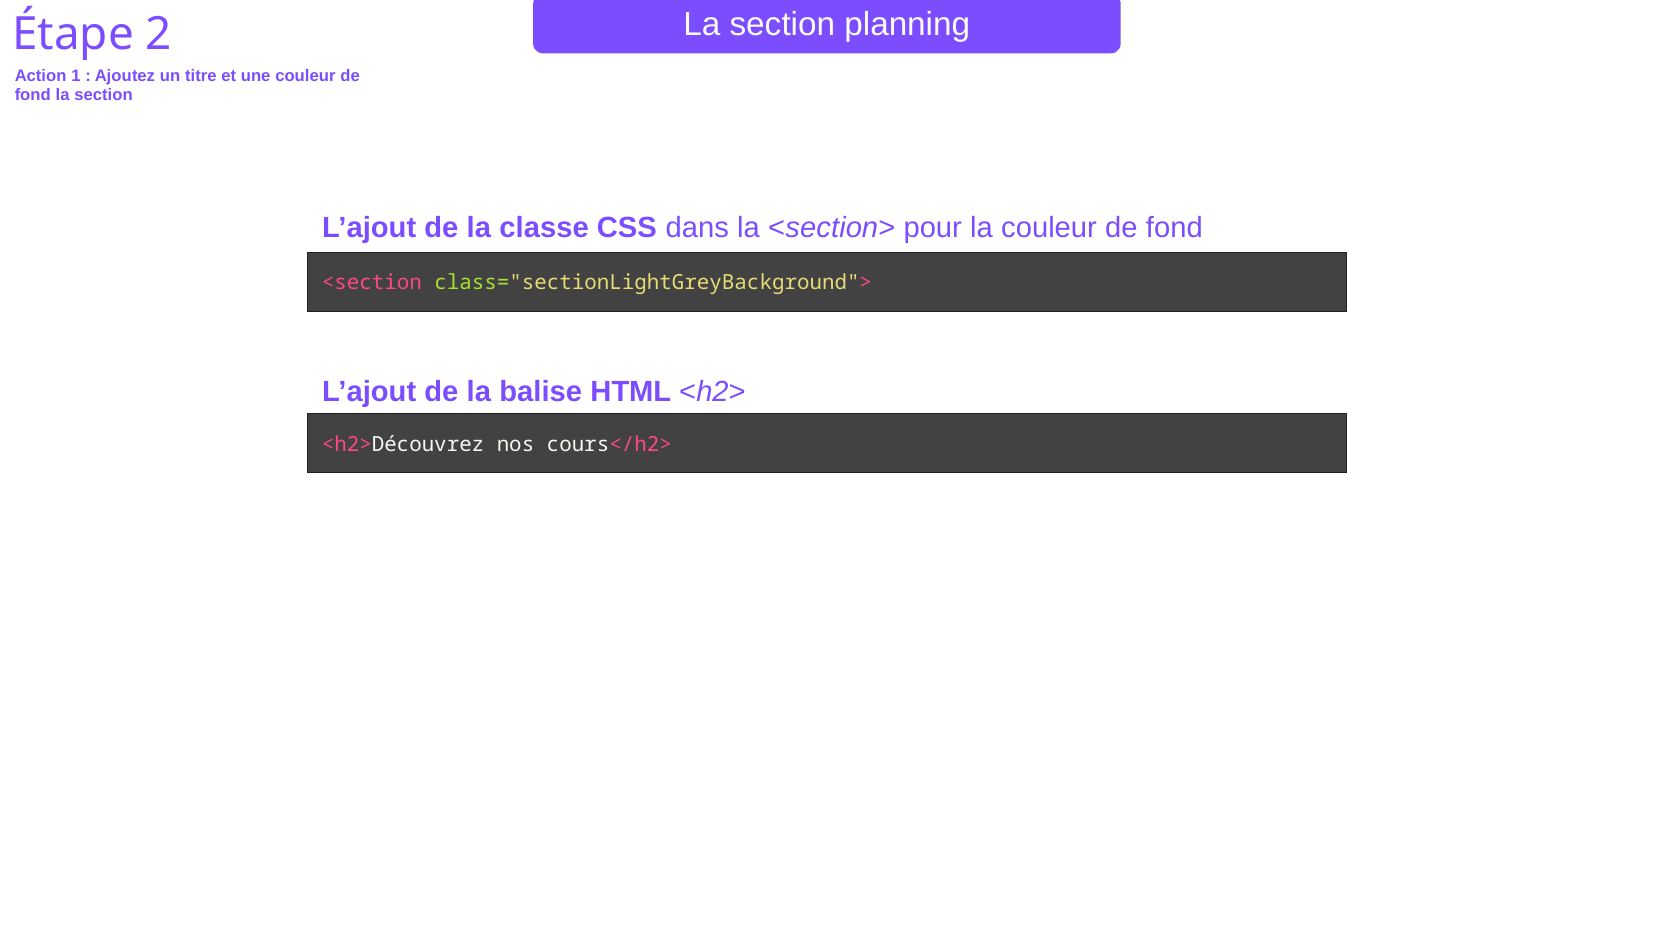

La section planning
# Étape 2
Action 1 : Ajoutez un titre et une couleur de fond la section
L’ajout de la classe CSS dans la <section> pour la couleur de fond
L’ajout de la balise HTML <h2>
<section class="sectionLightGreyBackground">
<h2>Découvrez nos cours</h2>